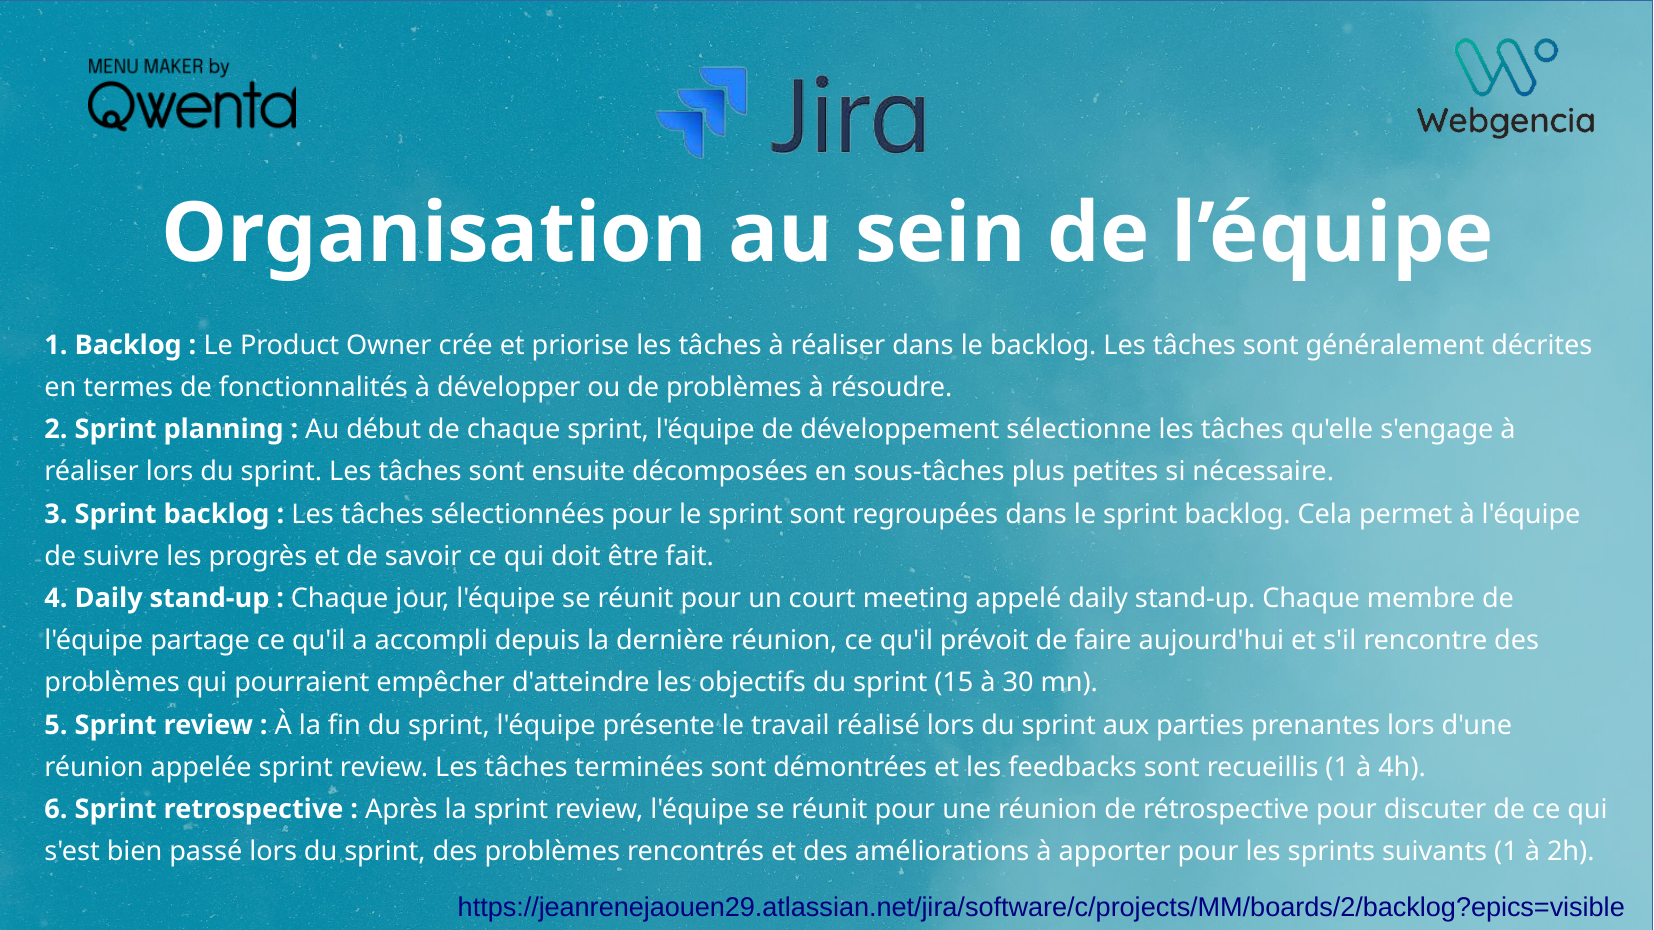

# Organisation au sein de l’équipe
1. Backlog : Le Product Owner crée et priorise les tâches à réaliser dans le backlog. Les tâches sont généralement décrites en termes de fonctionnalités à développer ou de problèmes à résoudre.
2. Sprint planning : Au début de chaque sprint, l'équipe de développement sélectionne les tâches qu'elle s'engage à réaliser lors du sprint. Les tâches sont ensuite décomposées en sous-tâches plus petites si nécessaire.
3. Sprint backlog : Les tâches sélectionnées pour le sprint sont regroupées dans le sprint backlog. Cela permet à l'équipe de suivre les progrès et de savoir ce qui doit être fait.
4. Daily stand-up : Chaque jour, l'équipe se réunit pour un court meeting appelé daily stand-up. Chaque membre de l'équipe partage ce qu'il a accompli depuis la dernière réunion, ce qu'il prévoit de faire aujourd'hui et s'il rencontre des problèmes qui pourraient empêcher d'atteindre les objectifs du sprint (15 à 30 mn).
5. Sprint review : À la fin du sprint, l'équipe présente le travail réalisé lors du sprint aux parties prenantes lors d'une réunion appelée sprint review. Les tâches terminées sont démontrées et les feedbacks sont recueillis (1 à 4h).
6. Sprint retrospective : Après la sprint review, l'équipe se réunit pour une réunion de rétrospective pour discuter de ce qui s'est bien passé lors du sprint, des problèmes rencontrés et des améliorations à apporter pour les sprints suivants (1 à 2h).
https://jeanrenejaouen29.atlassian.net/jira/software/c/projects/MM/boards/2/backlog?epics=visible